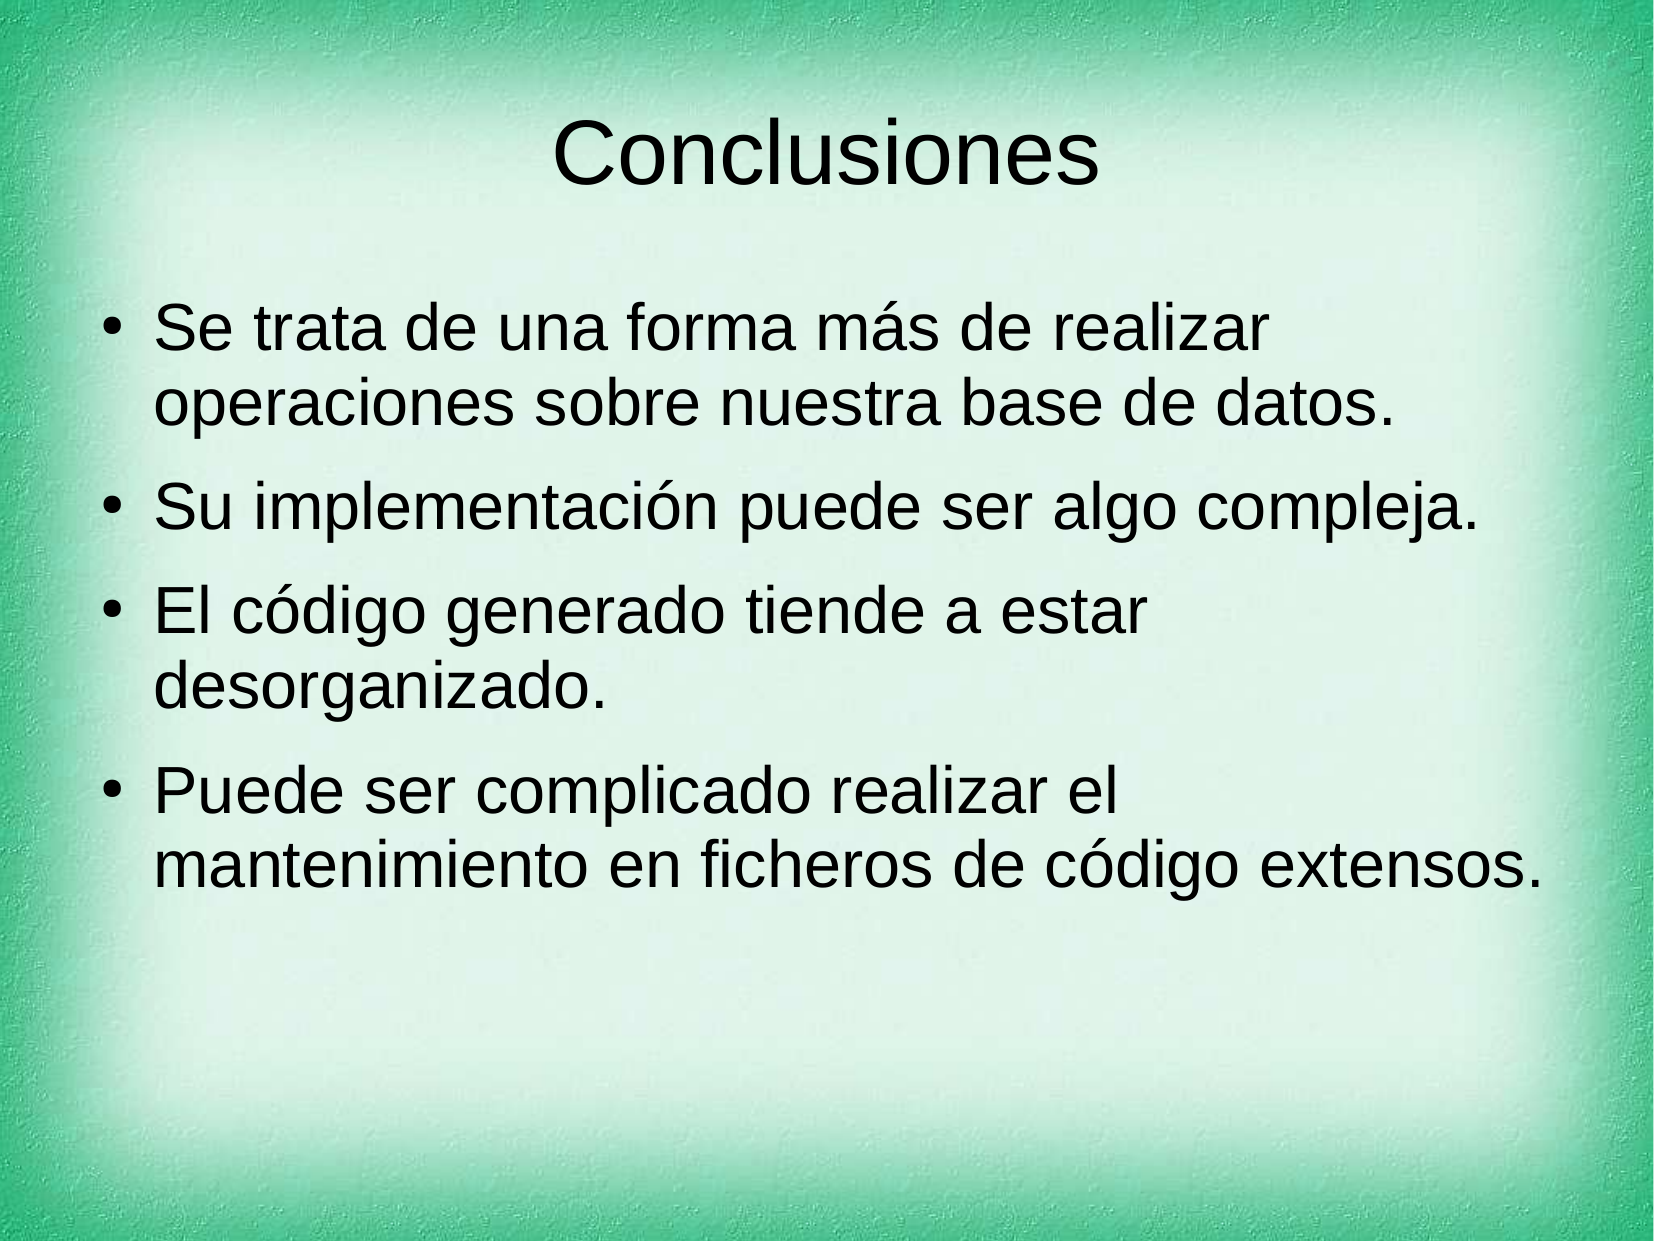

# Conclusiones
Se trata de una forma más de realizar operaciones sobre nuestra base de datos.
Su implementación puede ser algo compleja.
El código generado tiende a estar desorganizado.
Puede ser complicado realizar el mantenimiento en ficheros de código extensos.